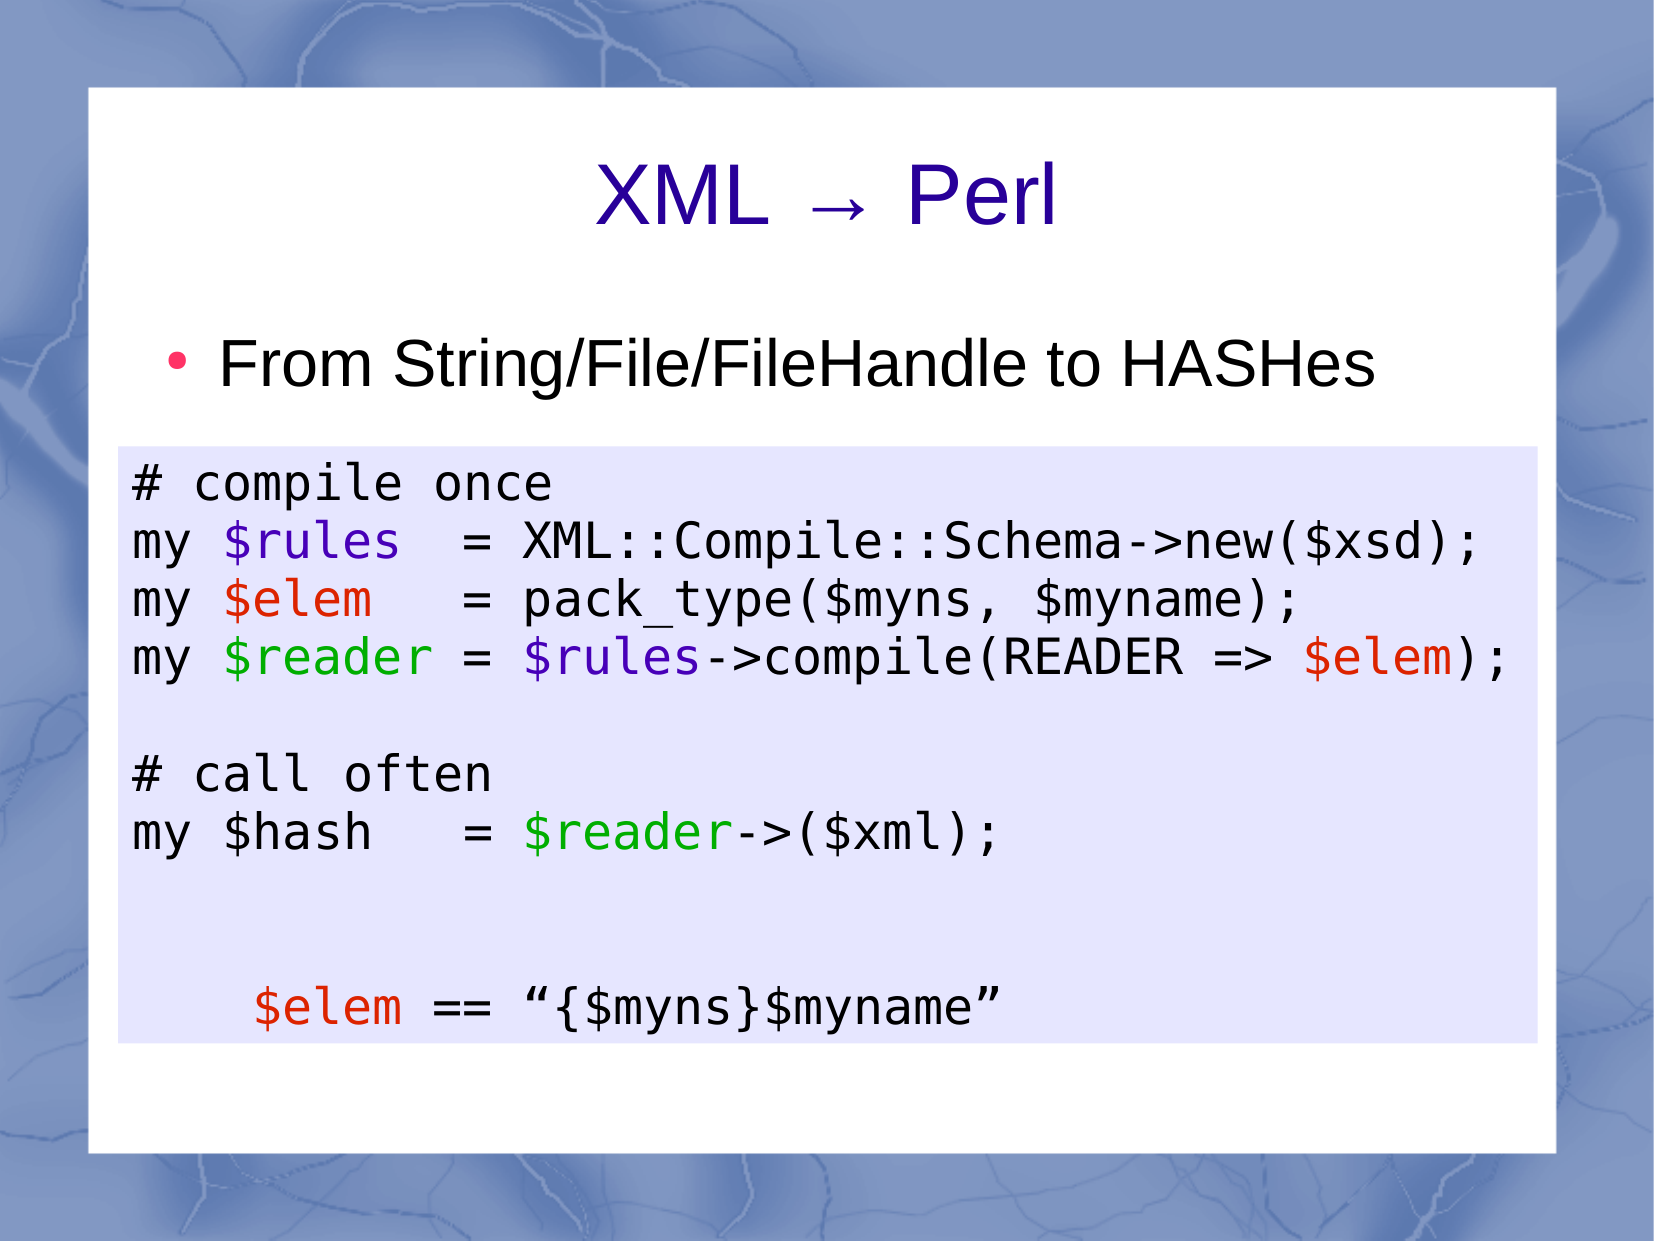

# XML → Perl
From String/File/FileHandle to HASHes
# compile once
my $rules = XML::Compile::Schema->new($xsd);
my $elem = pack_type($myns, $myname);
my $reader = $rules->compile(READER => $elem);
# call often
my $hash = $reader->($xml);
 $elem == “{$myns}$myname”